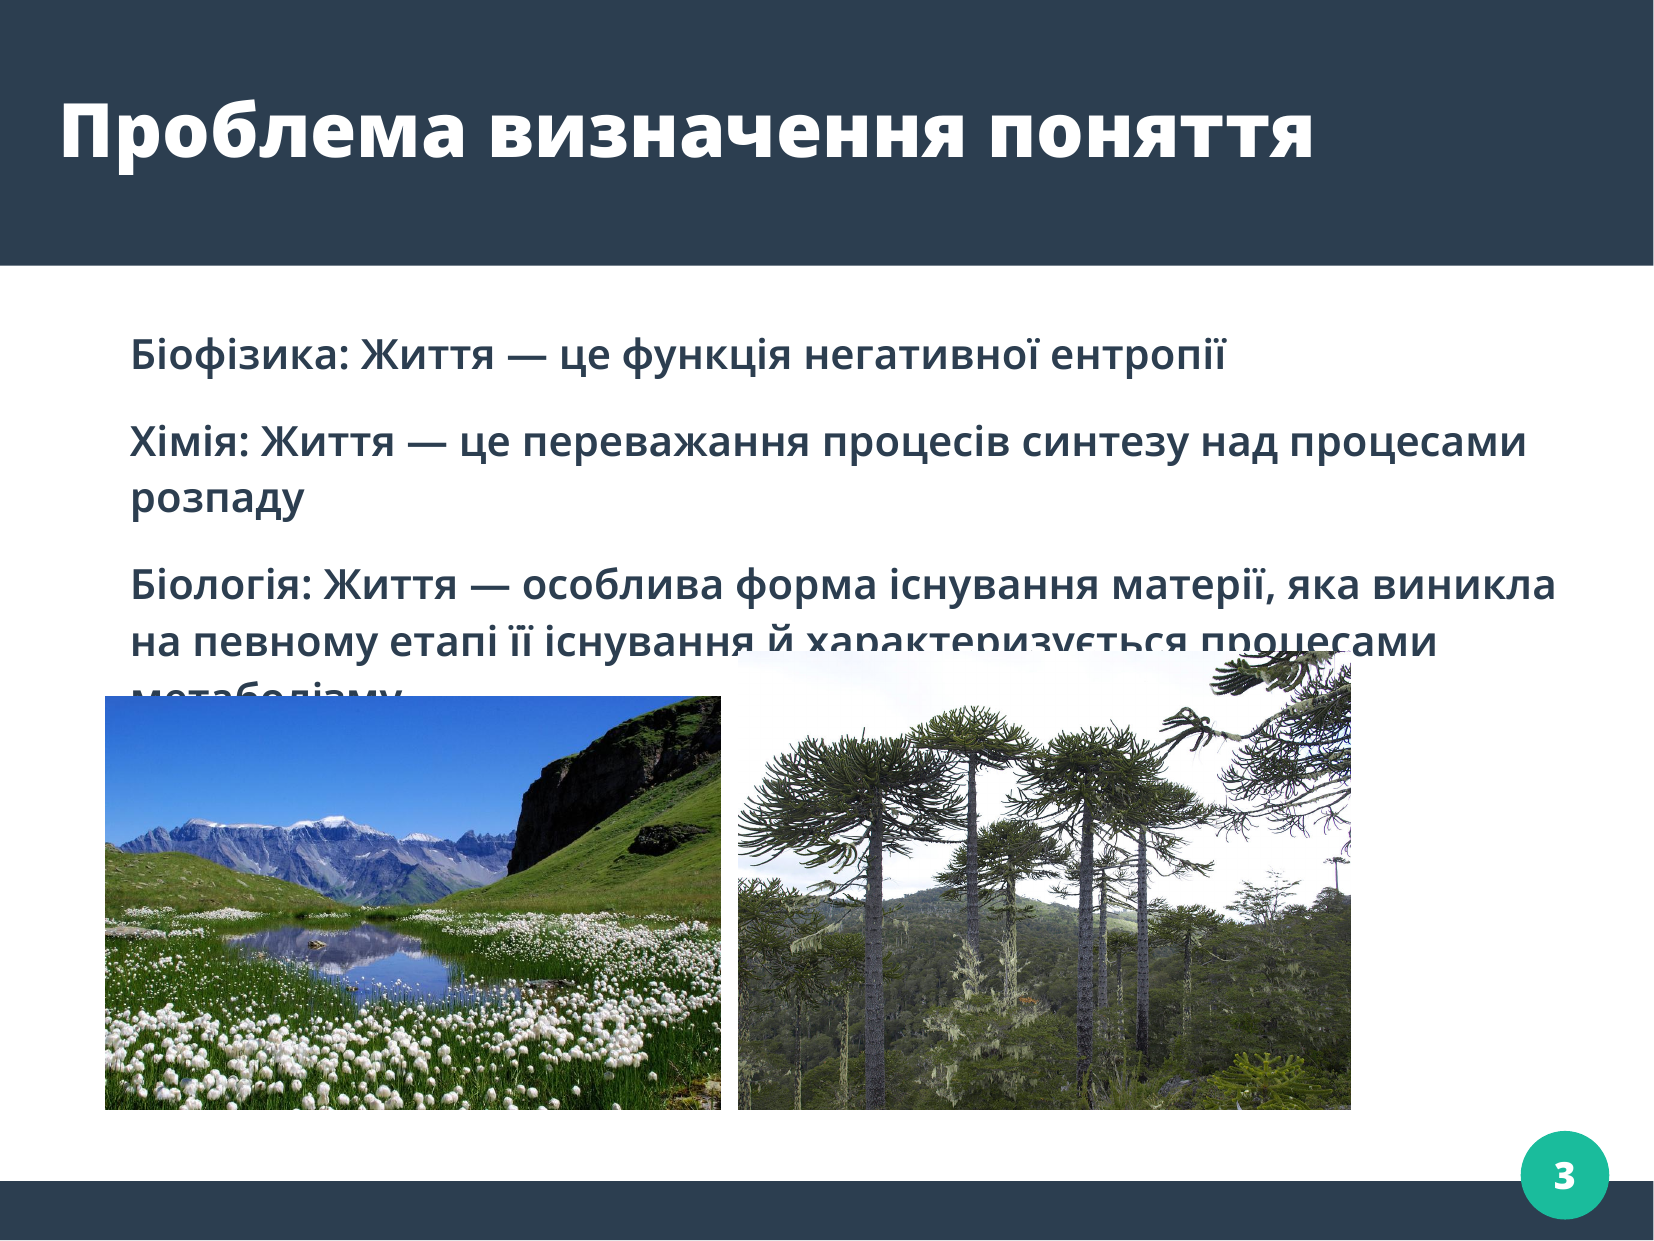

# Проблема визначення поняття
Біофізика: Життя — це функція негативної ентропії
Хімія: Життя — це переважання процесів синтезу над процесами розпаду
Біологія: Життя — особлива форма існування матерії, яка виникла на певному етапі її існування й характеризується процесами метаболізму
3